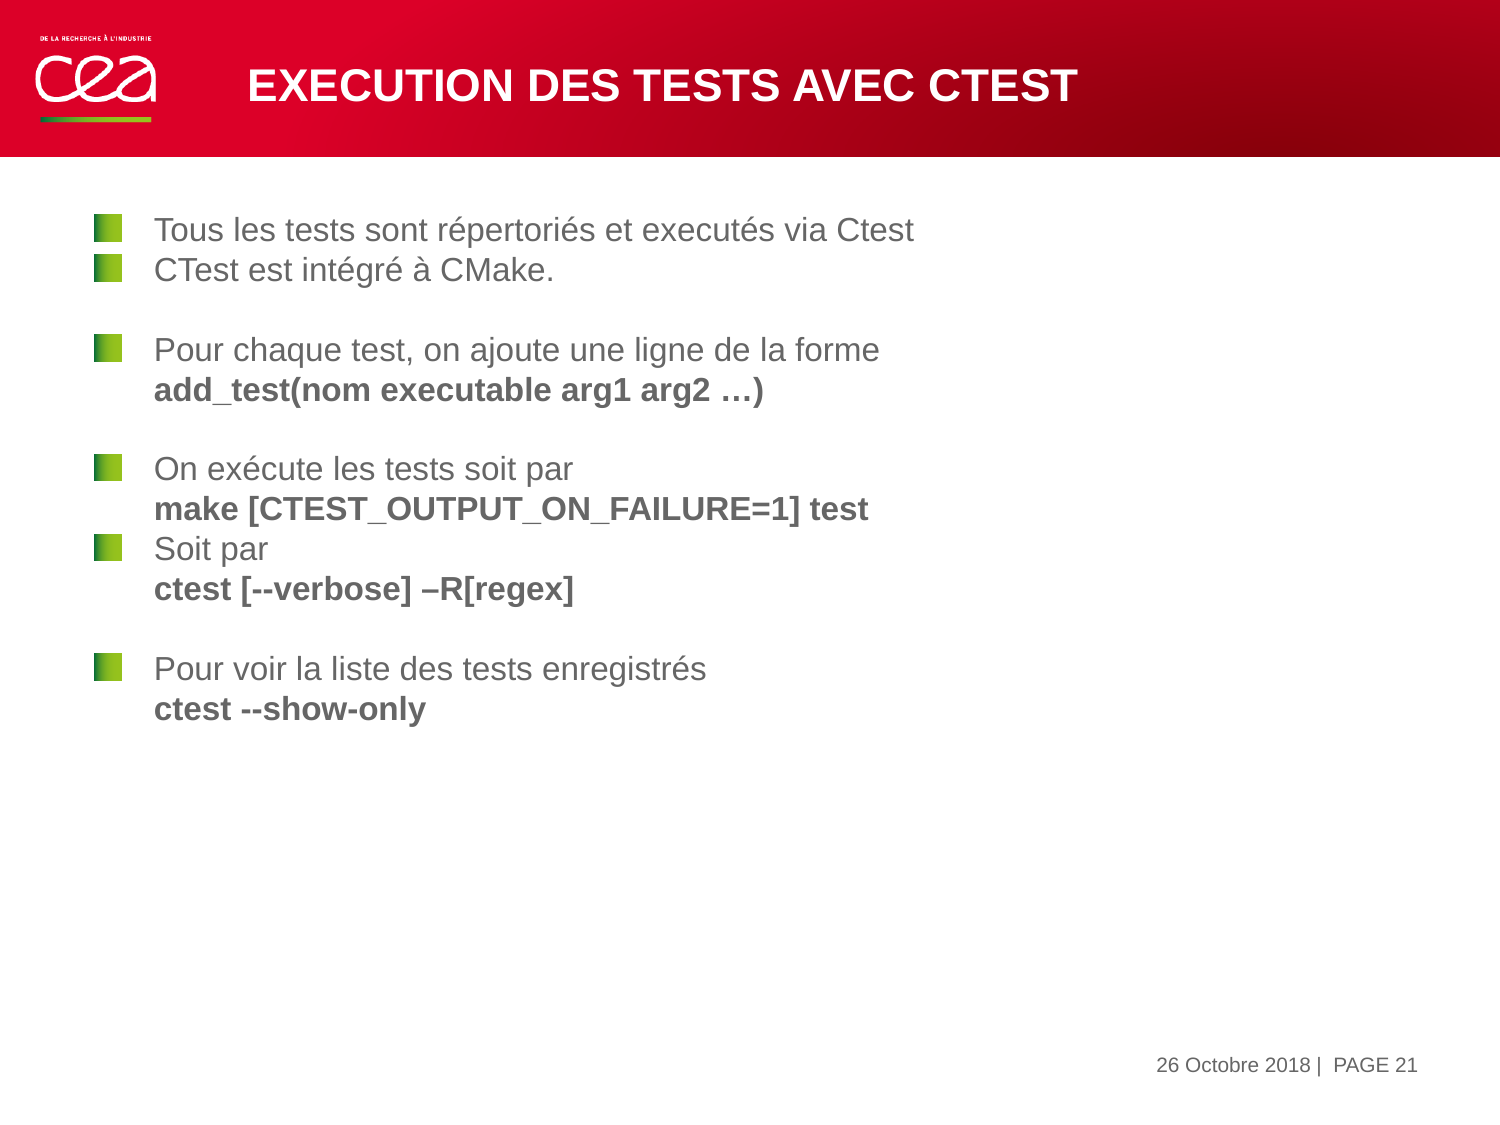

# Execution des tests avec CTest
Tous les tests sont répertoriés et executés via Ctest
CTest est intégré à CMake.
Pour chaque test, on ajoute une ligne de la forme
add_test(nom executable arg1 arg2 …)
On exécute les tests soit par
make [CTEST_OUTPUT_ON_FAILURE=1] test
Soit par
ctest [--verbose] –R[regex]
Pour voir la liste des tests enregistrés
ctest --show-only
| PAGE
26 Octobre 2018